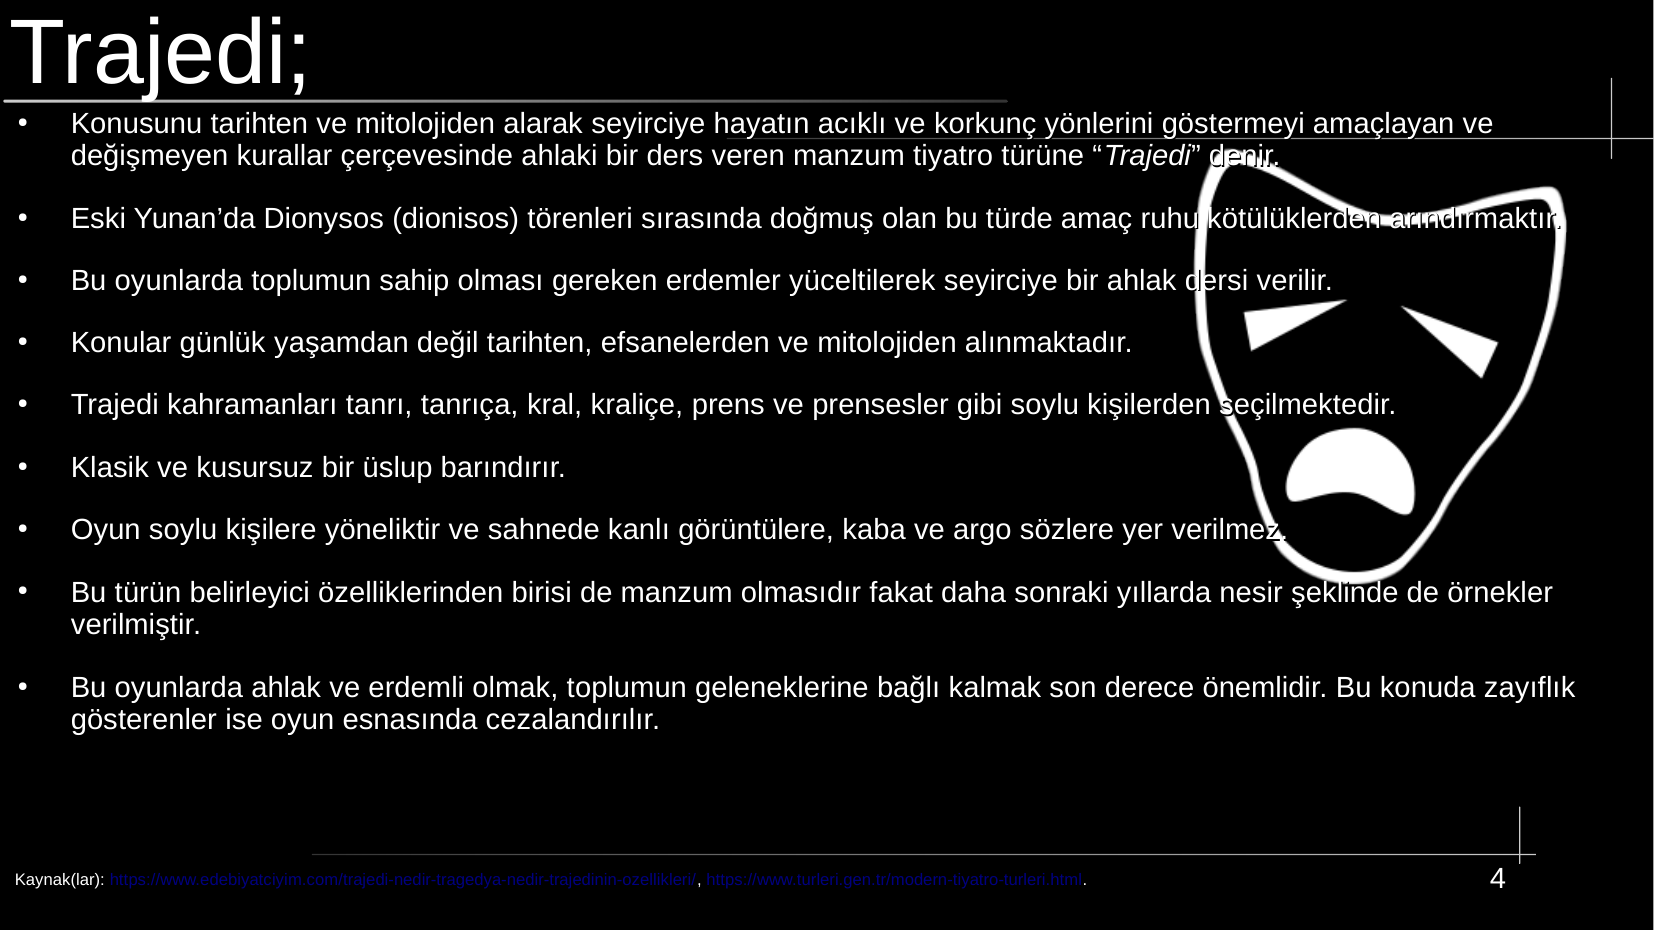

# Trajedi;
Konusunu tarihten ve mitolojiden alarak seyirciye hayatın acıklı ve korkunç yönlerini göstermeyi amaçlayan ve değişmeyen kurallar çerçevesinde ahlaki bir ders veren manzum tiyatro türüne “Trajedi” denir.
Eski Yunan’da Dionysos (dionisos) törenleri sırasında doğmuş olan bu türde amaç ruhu kötülüklerden arındırmaktır.
Bu oyunlarda toplumun sahip olması gereken erdemler yüceltilerek seyirciye bir ahlak dersi verilir.
Konular günlük yaşamdan değil tarihten, efsanelerden ve mitolojiden alınmaktadır.
Trajedi kahramanları tanrı, tanrıça, kral, kraliçe, prens ve prensesler gibi soylu kişilerden seçilmektedir.
Klasik ve kusursuz bir üslup barındırır.
Oyun soylu kişilere yöneliktir ve sahnede kanlı görüntülere, kaba ve argo sözlere yer verilmez.
Bu türün belirleyici özelliklerinden birisi de manzum olmasıdır fakat daha sonraki yıllarda nesir şeklinde de örnekler verilmiştir.
Bu oyunlarda ahlak ve erdemli olmak, toplumun geleneklerine bağlı kalmak son derece önemlidir. Bu konuda zayıflık gösterenler ise oyun esnasında cezalandırılır.
4
Kaynak(lar): https://www.edebiyatciyim.com/trajedi-nedir-tragedya-nedir-trajedinin-ozellikleri/, https://www.turleri.gen.tr/modern-tiyatro-turleri.html.